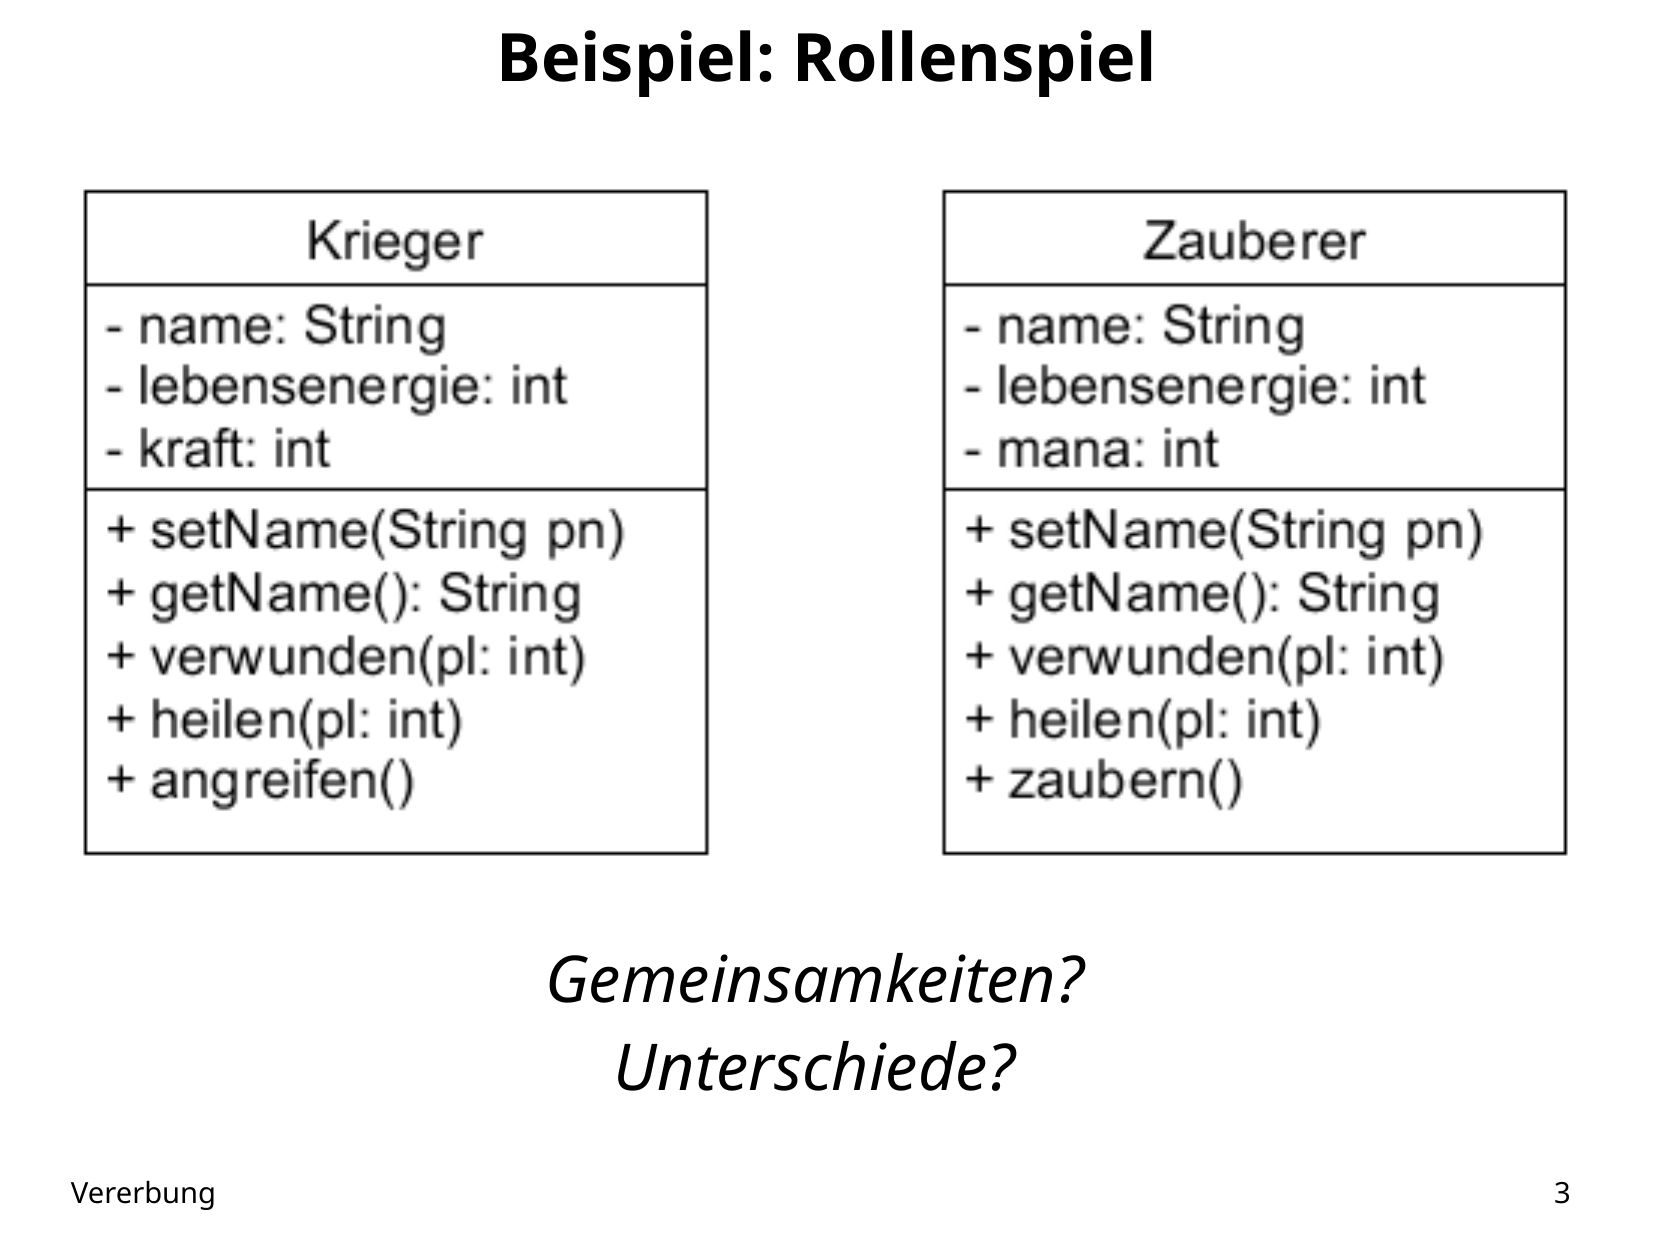

# Beispiel: Rollenspiel
Gemeinsamkeiten?
Unterschiede?
Vererbung
3